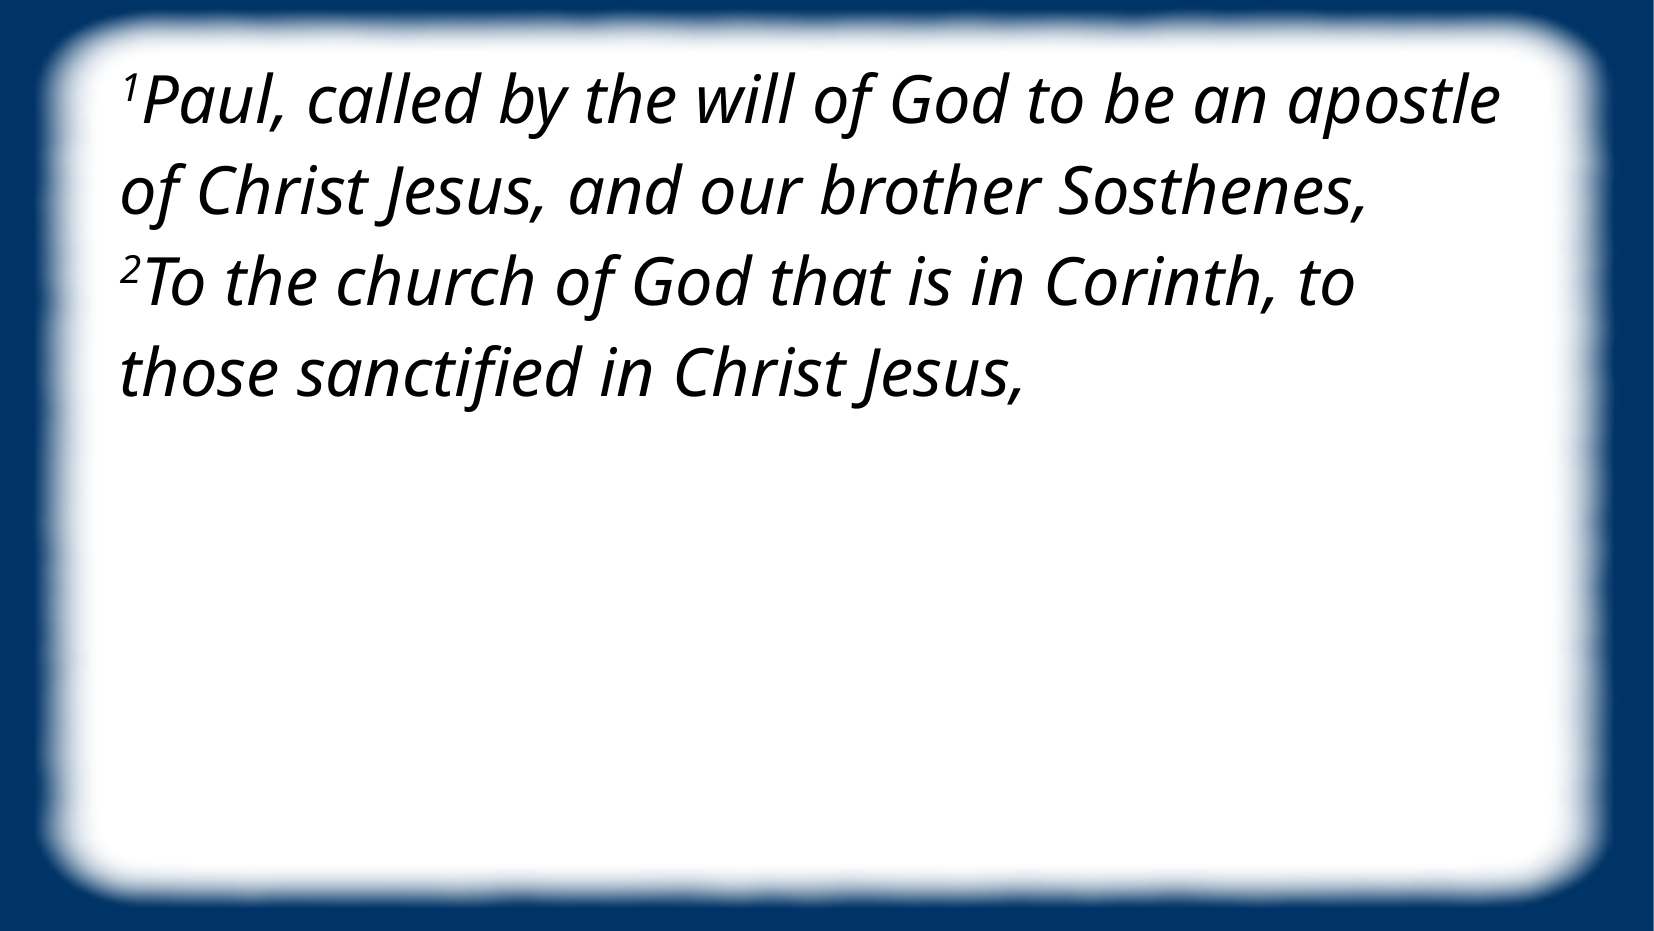

1Paul, called by the will of God to be an apostle of Christ Jesus, and our brother Sosthenes,
2To the church of God that is in Corinth, to those sanctified in Christ Jesus,